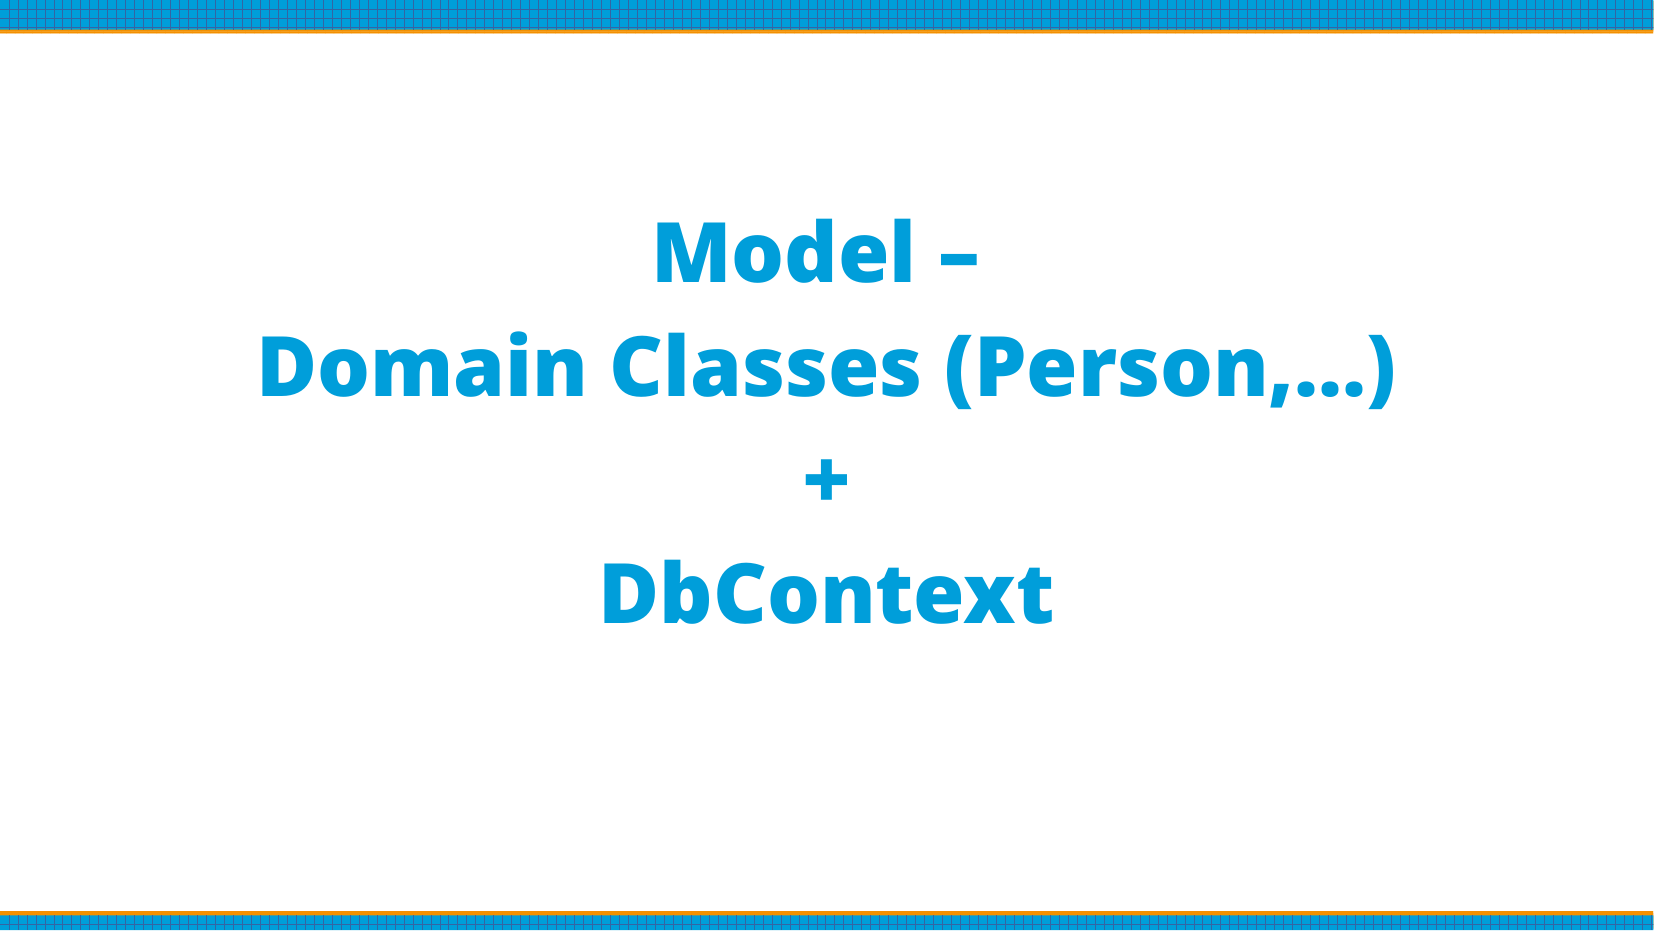

# Model –
Domain Classes (Person,...)
+
DbContext